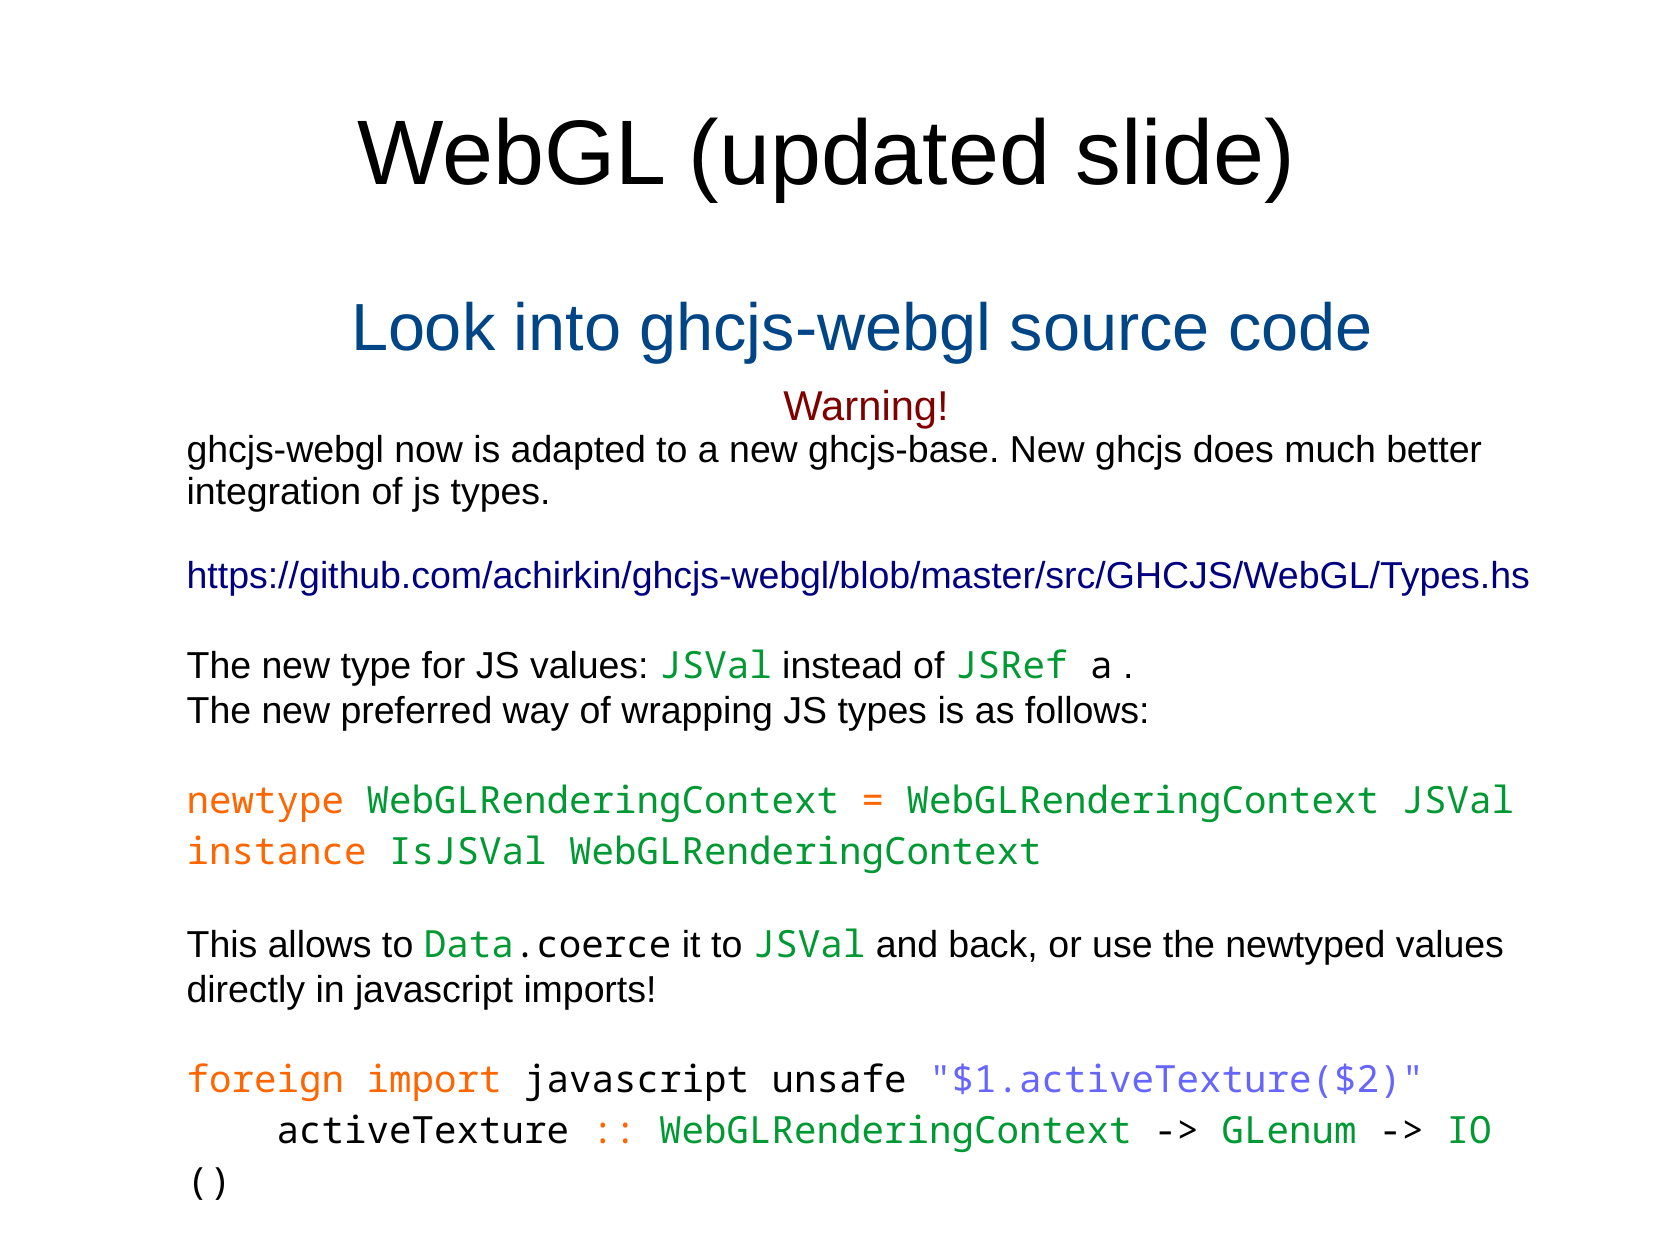

# WebGL (updated slide)
Look into ghcjs-webgl source code
Warning!
ghcjs-webgl now is adapted to a new ghcjs-base. New ghcjs does much better integration of js types.
https://github.com/achirkin/ghcjs-webgl/blob/master/src/GHCJS/WebGL/Types.hs
The new type for JS values: JSVal instead of JSRef a .
The new preferred way of wrapping JS types is as follows:
newtype WebGLRenderingContext = WebGLRenderingContext JSVal
instance IsJSVal WebGLRenderingContext
This allows to Data.coerce it to JSVal and back, or use the newtyped values directly in javascript imports!
foreign import javascript unsafe "$1.activeTexture($2)"
 activeTexture :: WebGLRenderingContext -> GLenum -> IO ()